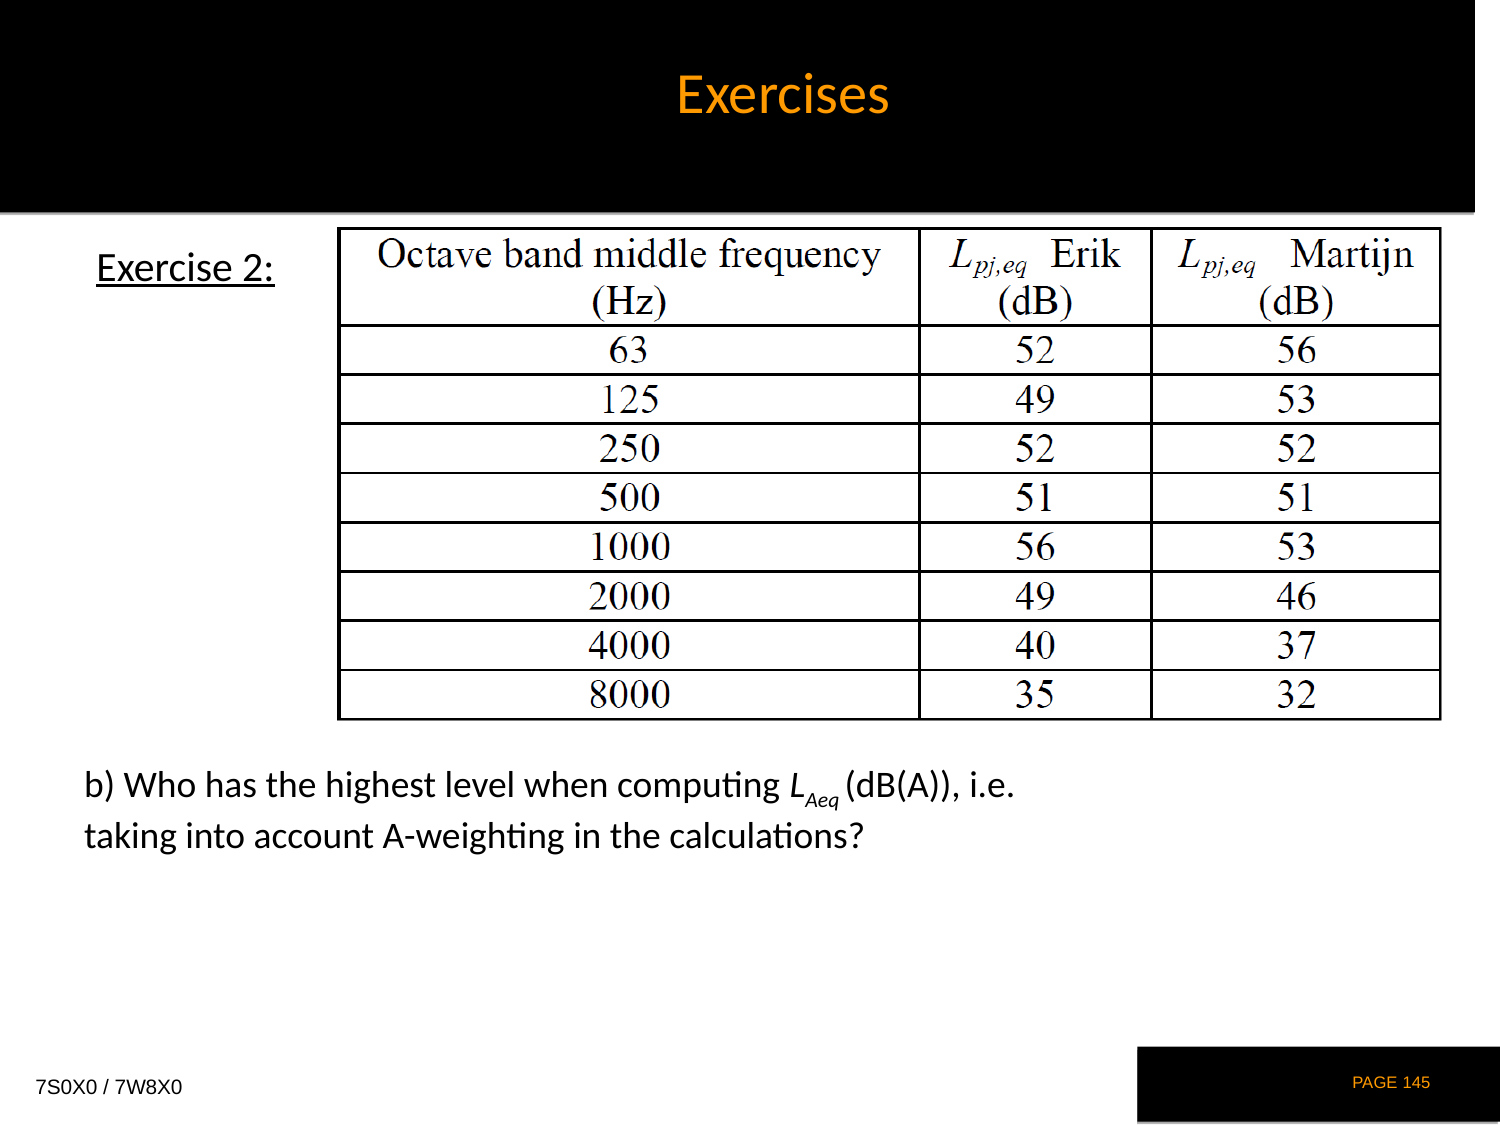

#
Exercises
Exercise 2:
b) Who has the highest level when computing LAeq (dB(A)), i.e. taking into account A-weighting in the calculations?
PAGE 5
7S0X0 / 7W8X0
2017/02/09
PAGE